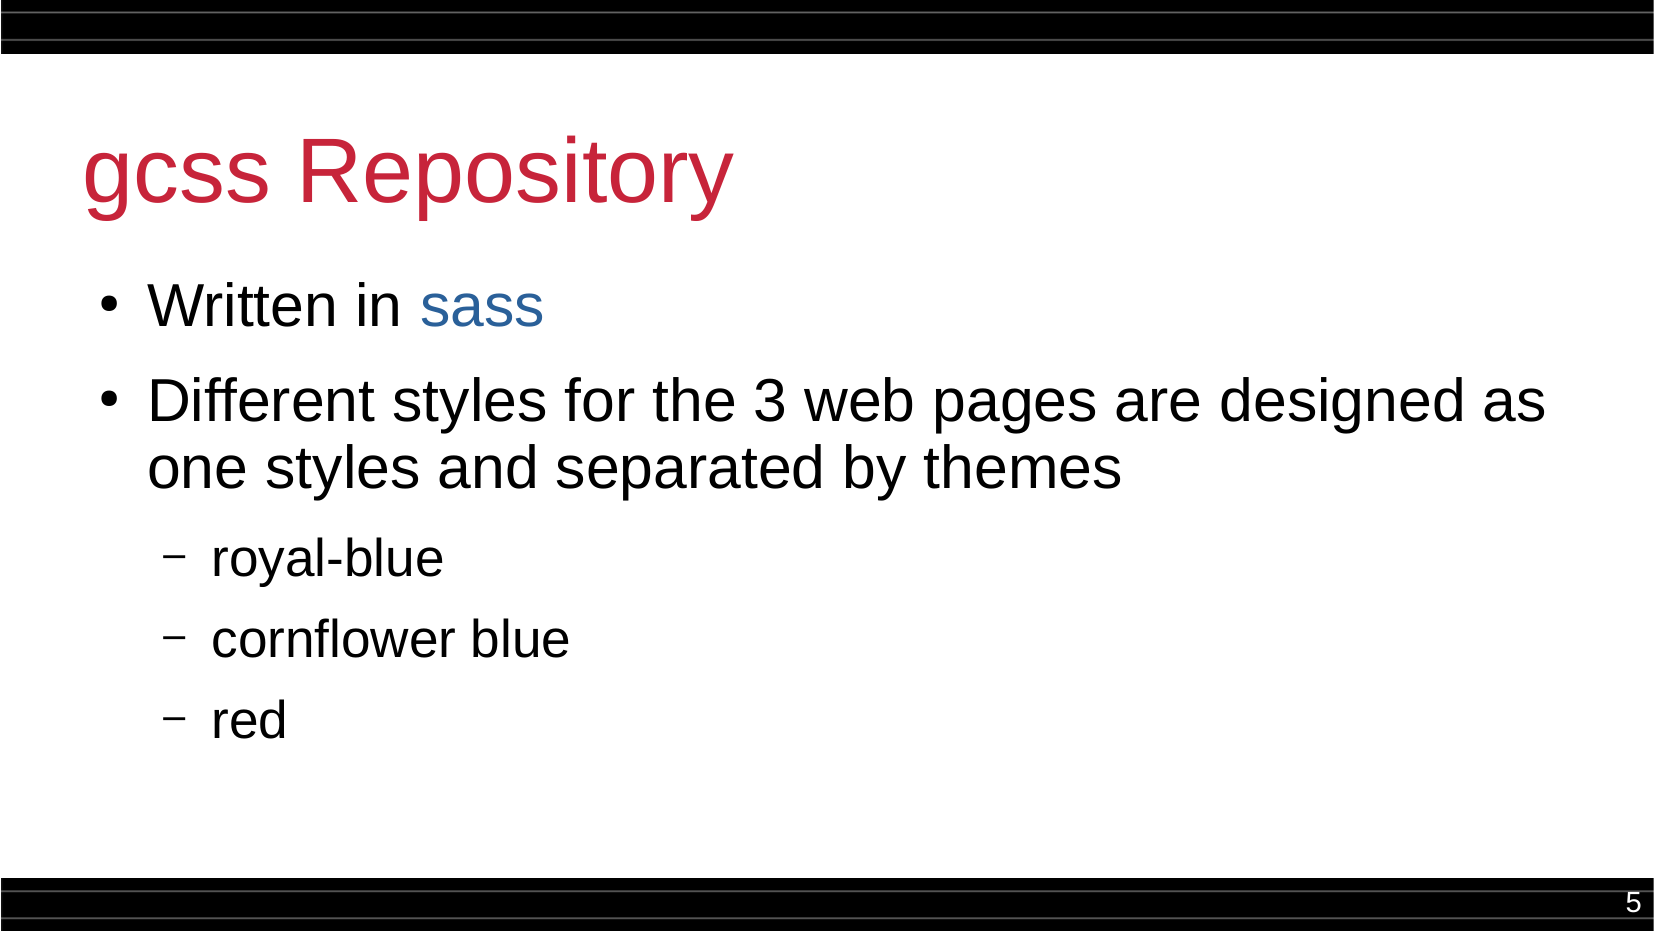

# gcss Repository
Written in sass
Different styles for the 3 web pages are designed as one styles and separated by themes
royal-blue
cornflower blue
red